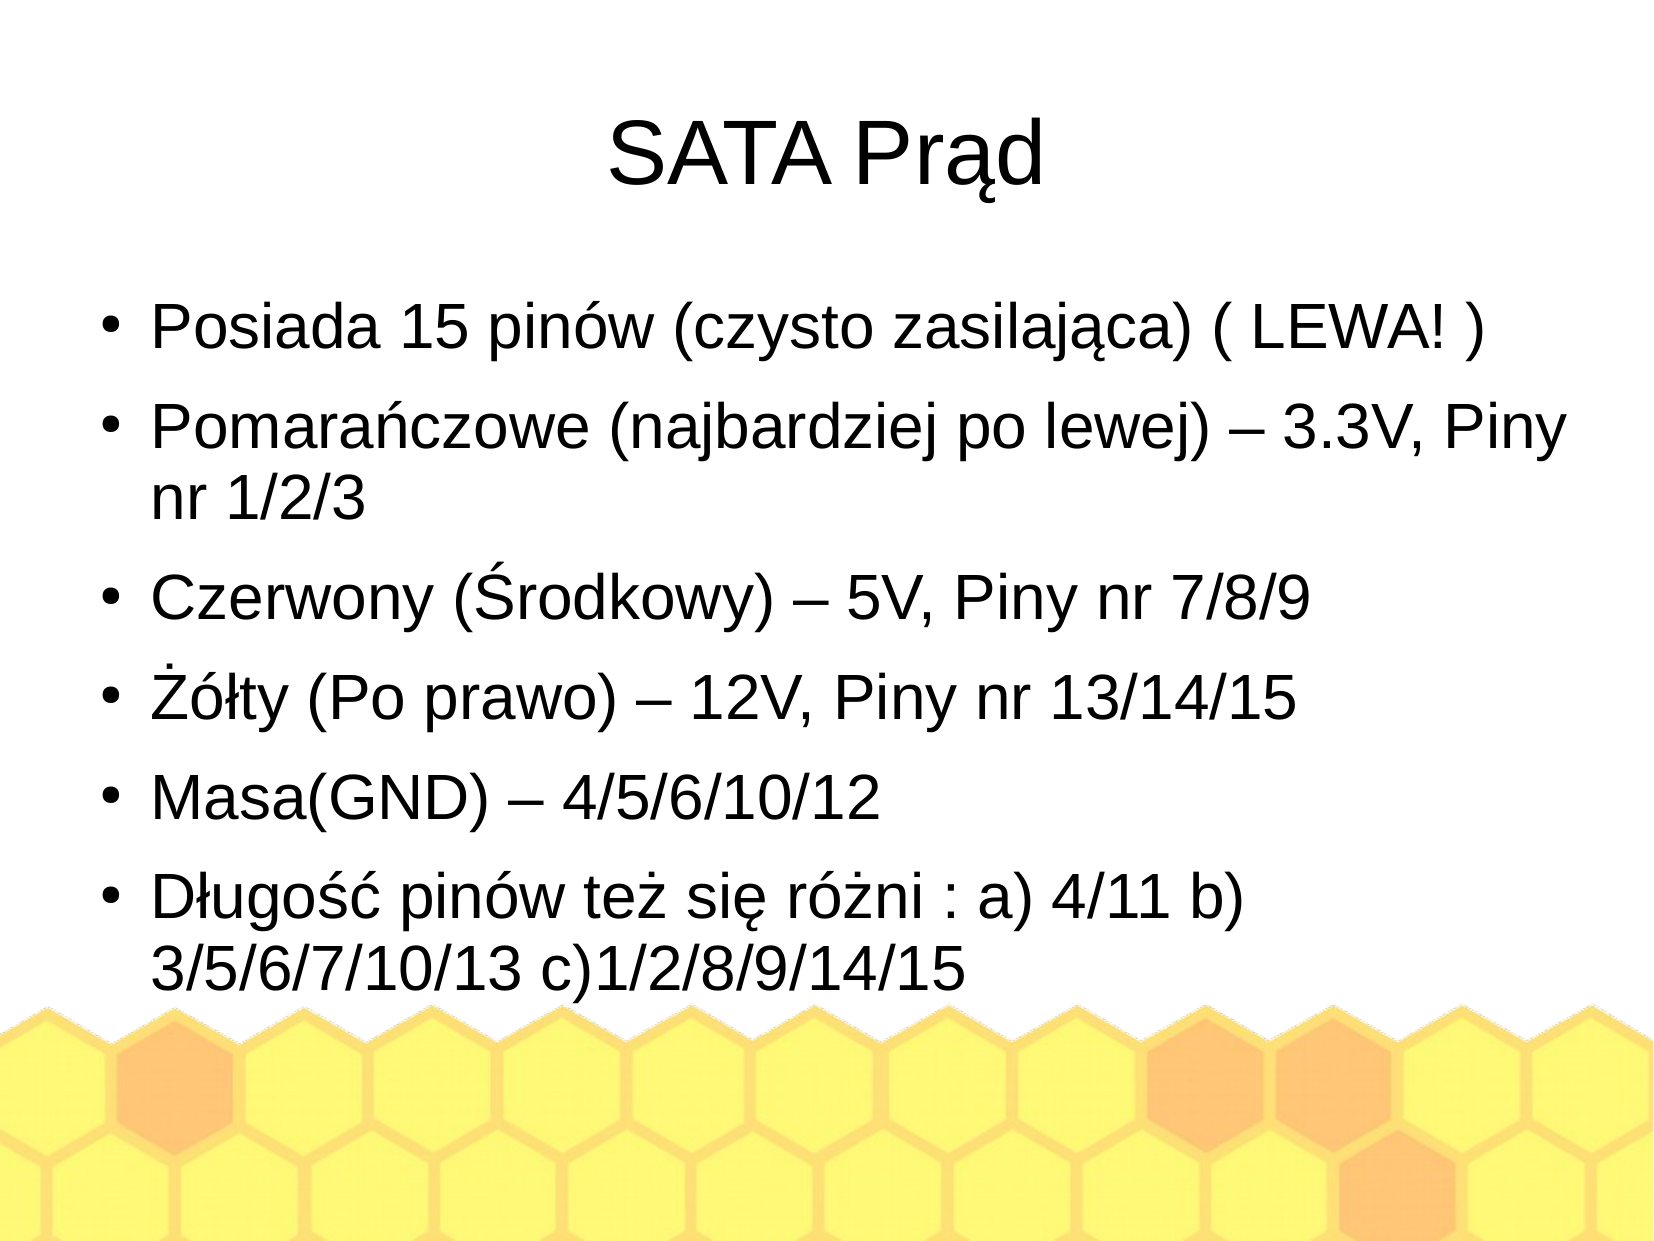

# SATA Prąd
Posiada 15 pinów (czysto zasilająca) ( LEWA! )
Pomarańczowe (najbardziej po lewej) – 3.3V, Piny nr 1/2/3
Czerwony (Środkowy) – 5V, Piny nr 7/8/9
Żółty (Po prawo) – 12V, Piny nr 13/14/15
Masa(GND) – 4/5/6/10/12
Długość pinów też się różni : a) 4/11 b) 3/5/6/7/10/13 c)1/2/8/9/14/15